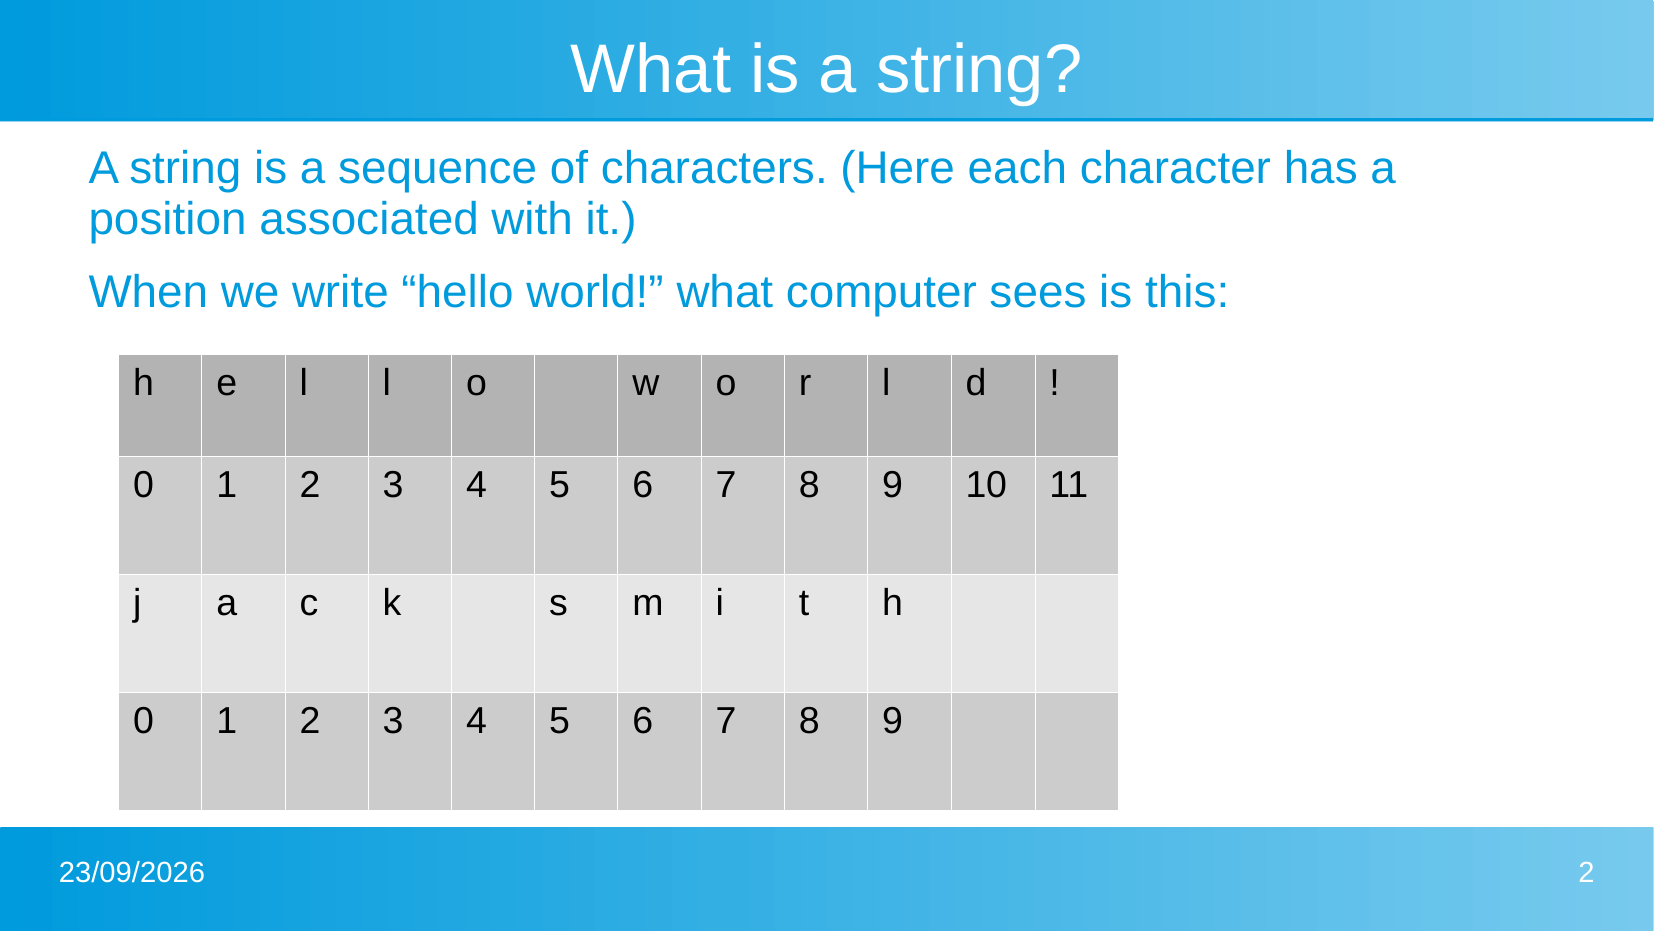

# What is a string?
A string is a sequence of characters. (Here each character has a position associated with it.)
When we write “hello world!” what computer sees is this:
| h | e | l | l | o | | w | o | r | l | d | ! |
| --- | --- | --- | --- | --- | --- | --- | --- | --- | --- | --- | --- |
| 0 | 1 | 2 | 3 | 4 | 5 | 6 | 7 | 8 | 9 | 10 | 11 |
| j | a | c | k | | s | m | i | t | h | | |
| 0 | 1 | 2 | 3 | 4 | 5 | 6 | 7 | 8 | 9 | | |
2